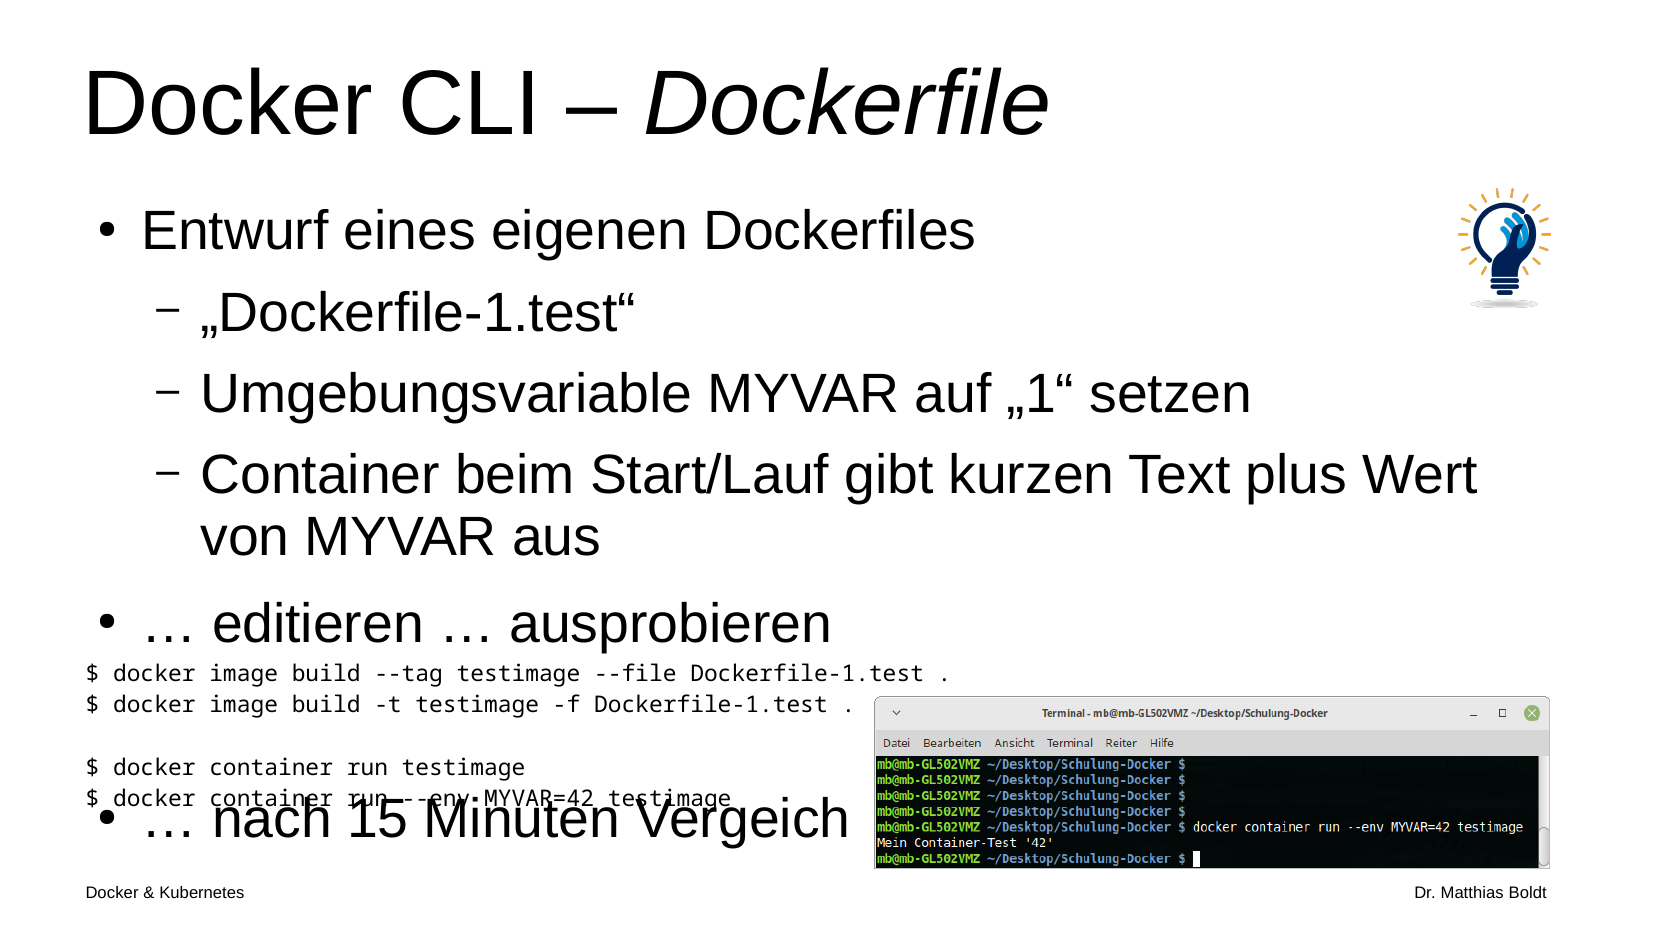

# Docker CLI – Dockerfile
Entwurf eines eigenen Dockerfiles
„Dockerfile-1.test“
Umgebungsvariable MYVAR auf „1“ setzen
Container beim Start/Lauf gibt kurzen Text plus Wert von MYVAR aus
… editieren … ausprobieren
… nach 15 Minuten Vergeich
$ docker image build --tag testimage --file Dockerfile-1.test .
$ docker image build -t testimage -f Dockerfile-1.test .
$ docker container run testimage
$ docker container run --env MYVAR=42 testimage
Docker & Kubernetes																Dr. Matthias Boldt